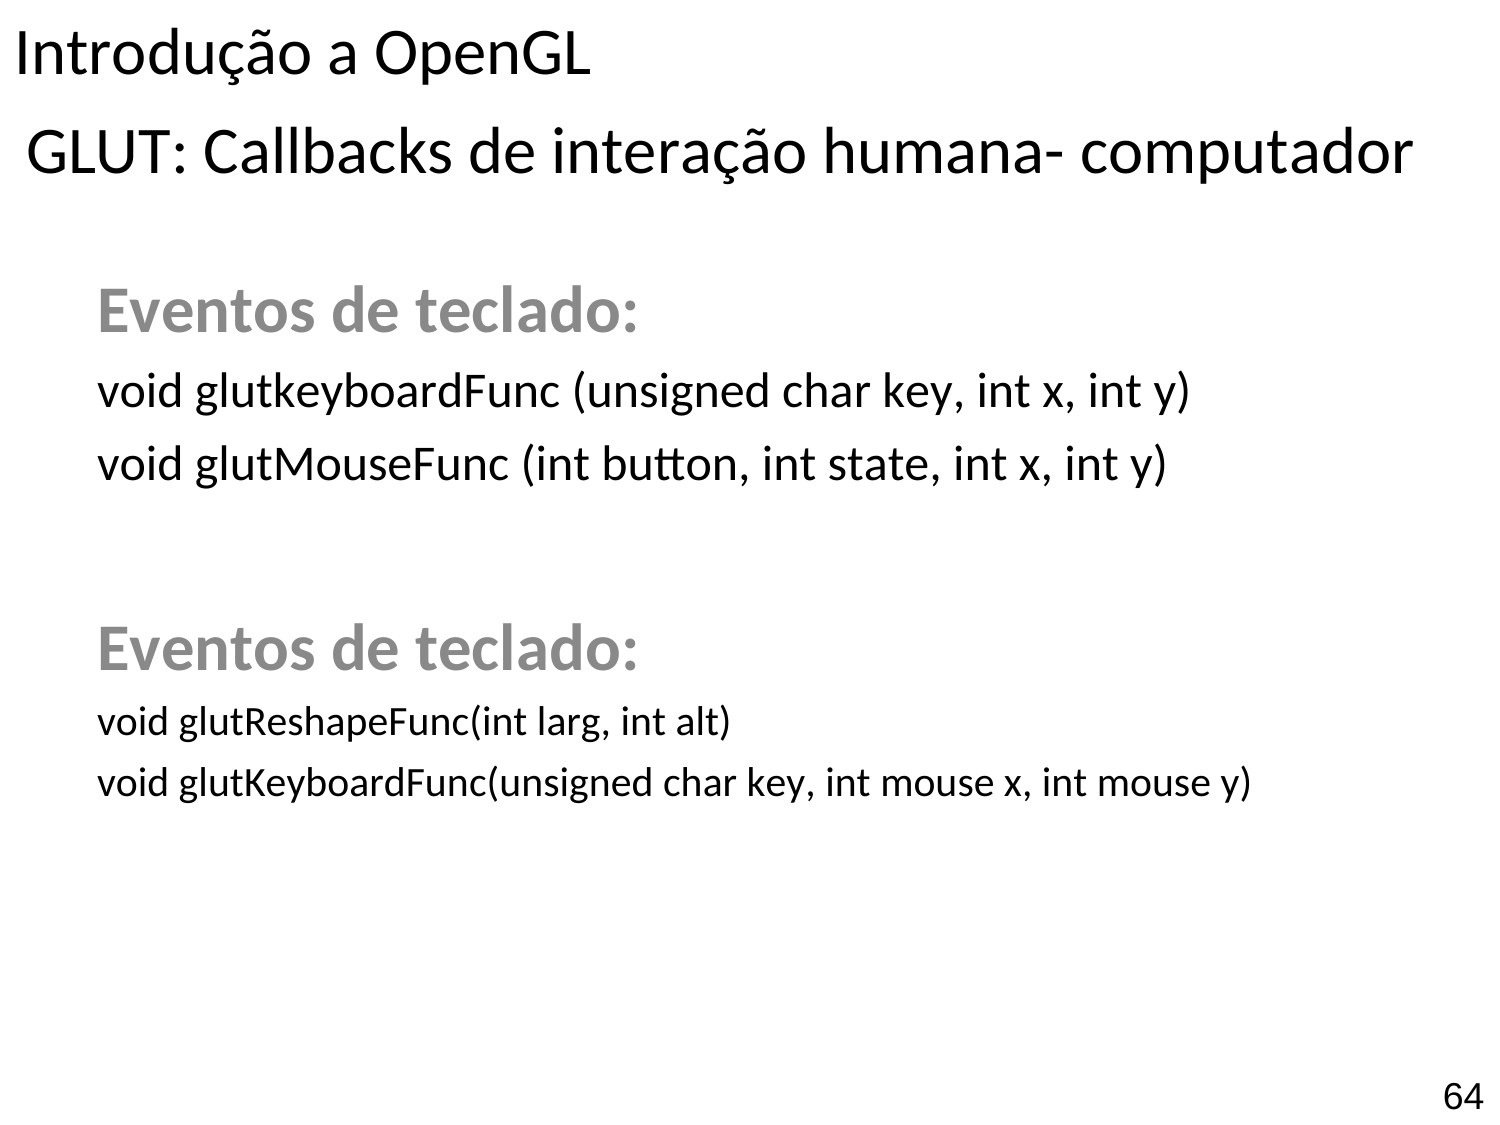

Introdução a OpenGL
# GLUT: Callbacks de interação humana- computador
Eventos de teclado:
void glutkeyboardFunc (unsigned char key, int x, int y)
void glutMouseFunc (int button, int state, int x, int y)
Eventos de teclado:
void glutReshapeFunc(int larg, int alt)
void glutKeyboardFunc(unsigned char key, int mouse x, int mouse y)
64